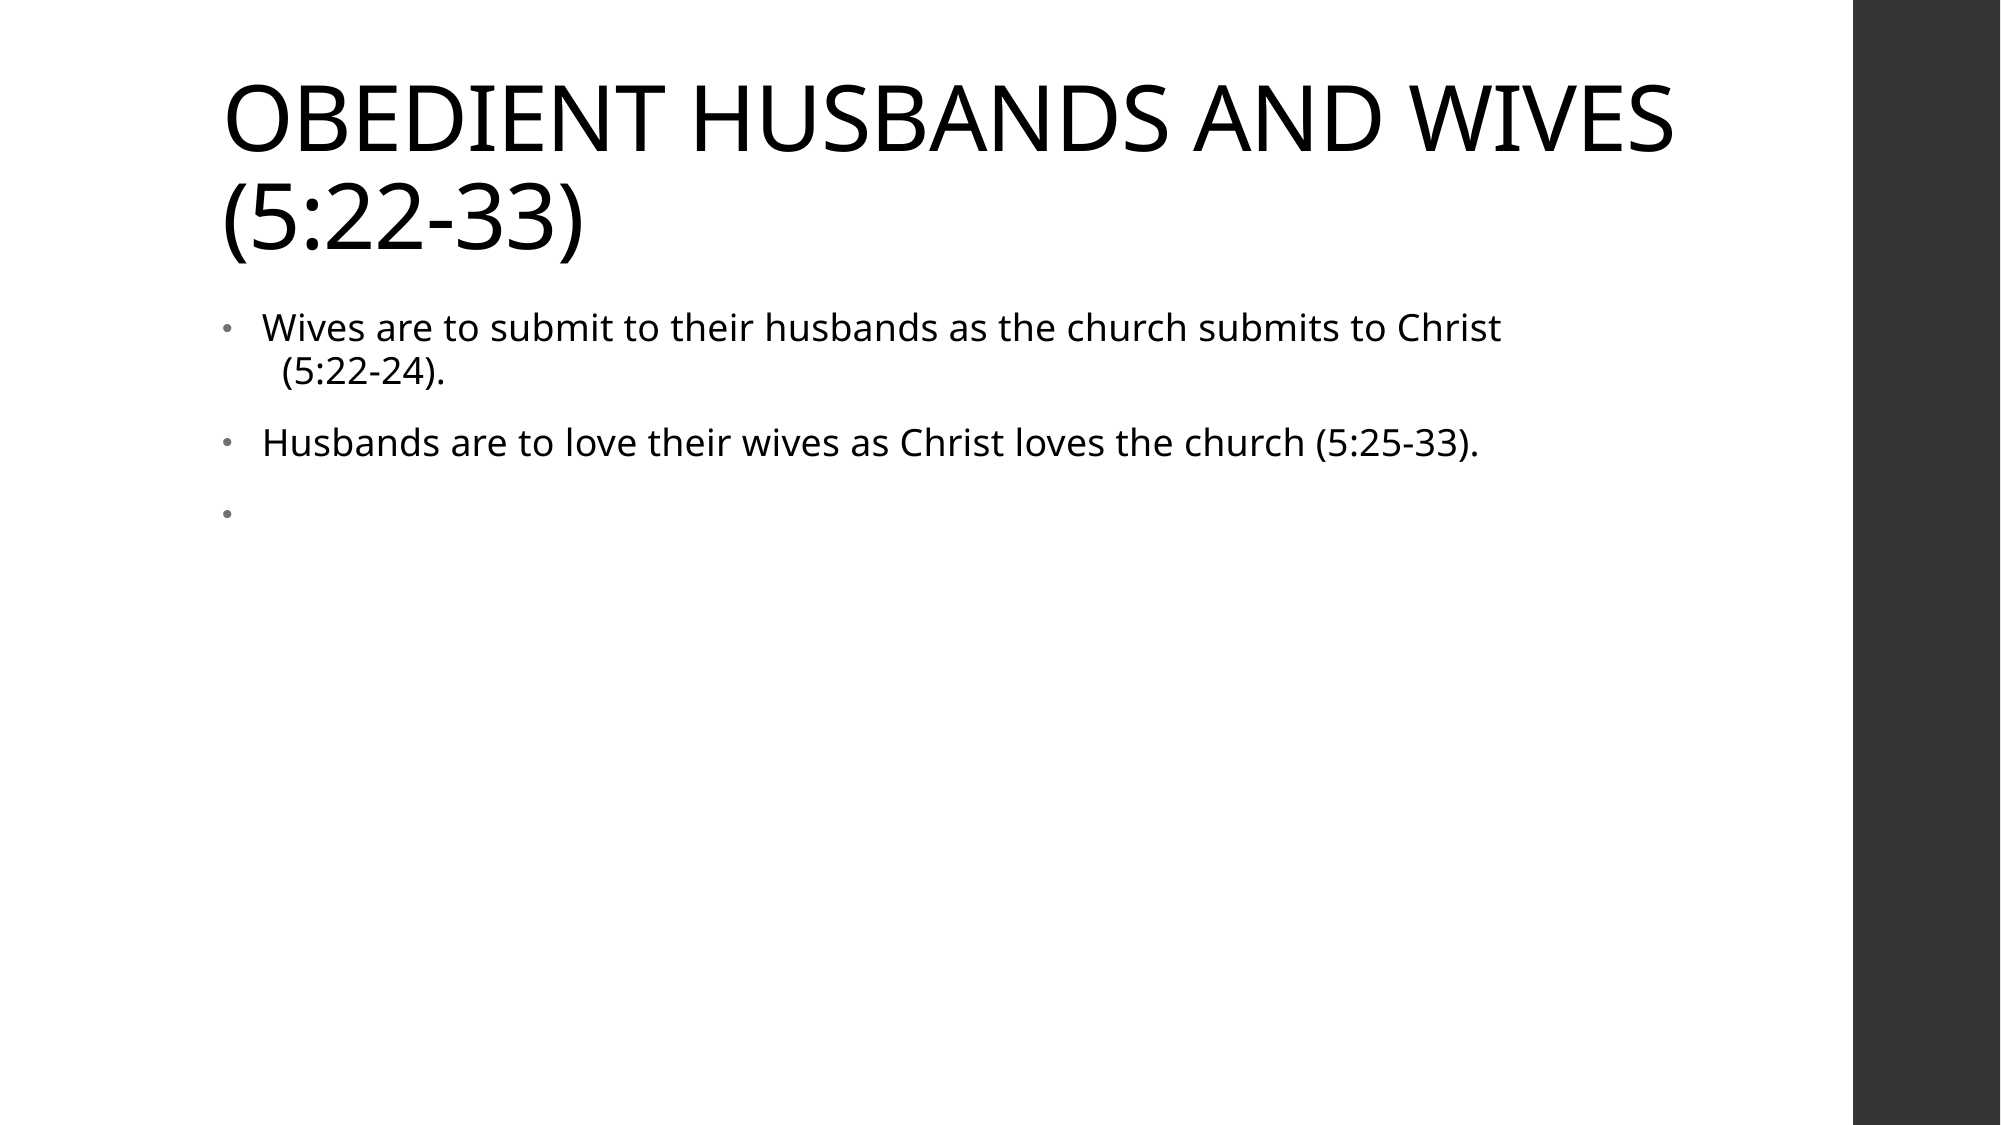

# OBEDIENT HUSBANDS AND WIVES (5:22-33)
 Wives are to submit to their husbands as the church submits to Christ (5:22-24).
 Husbands are to love their wives as Christ loves the church (5:25-33).